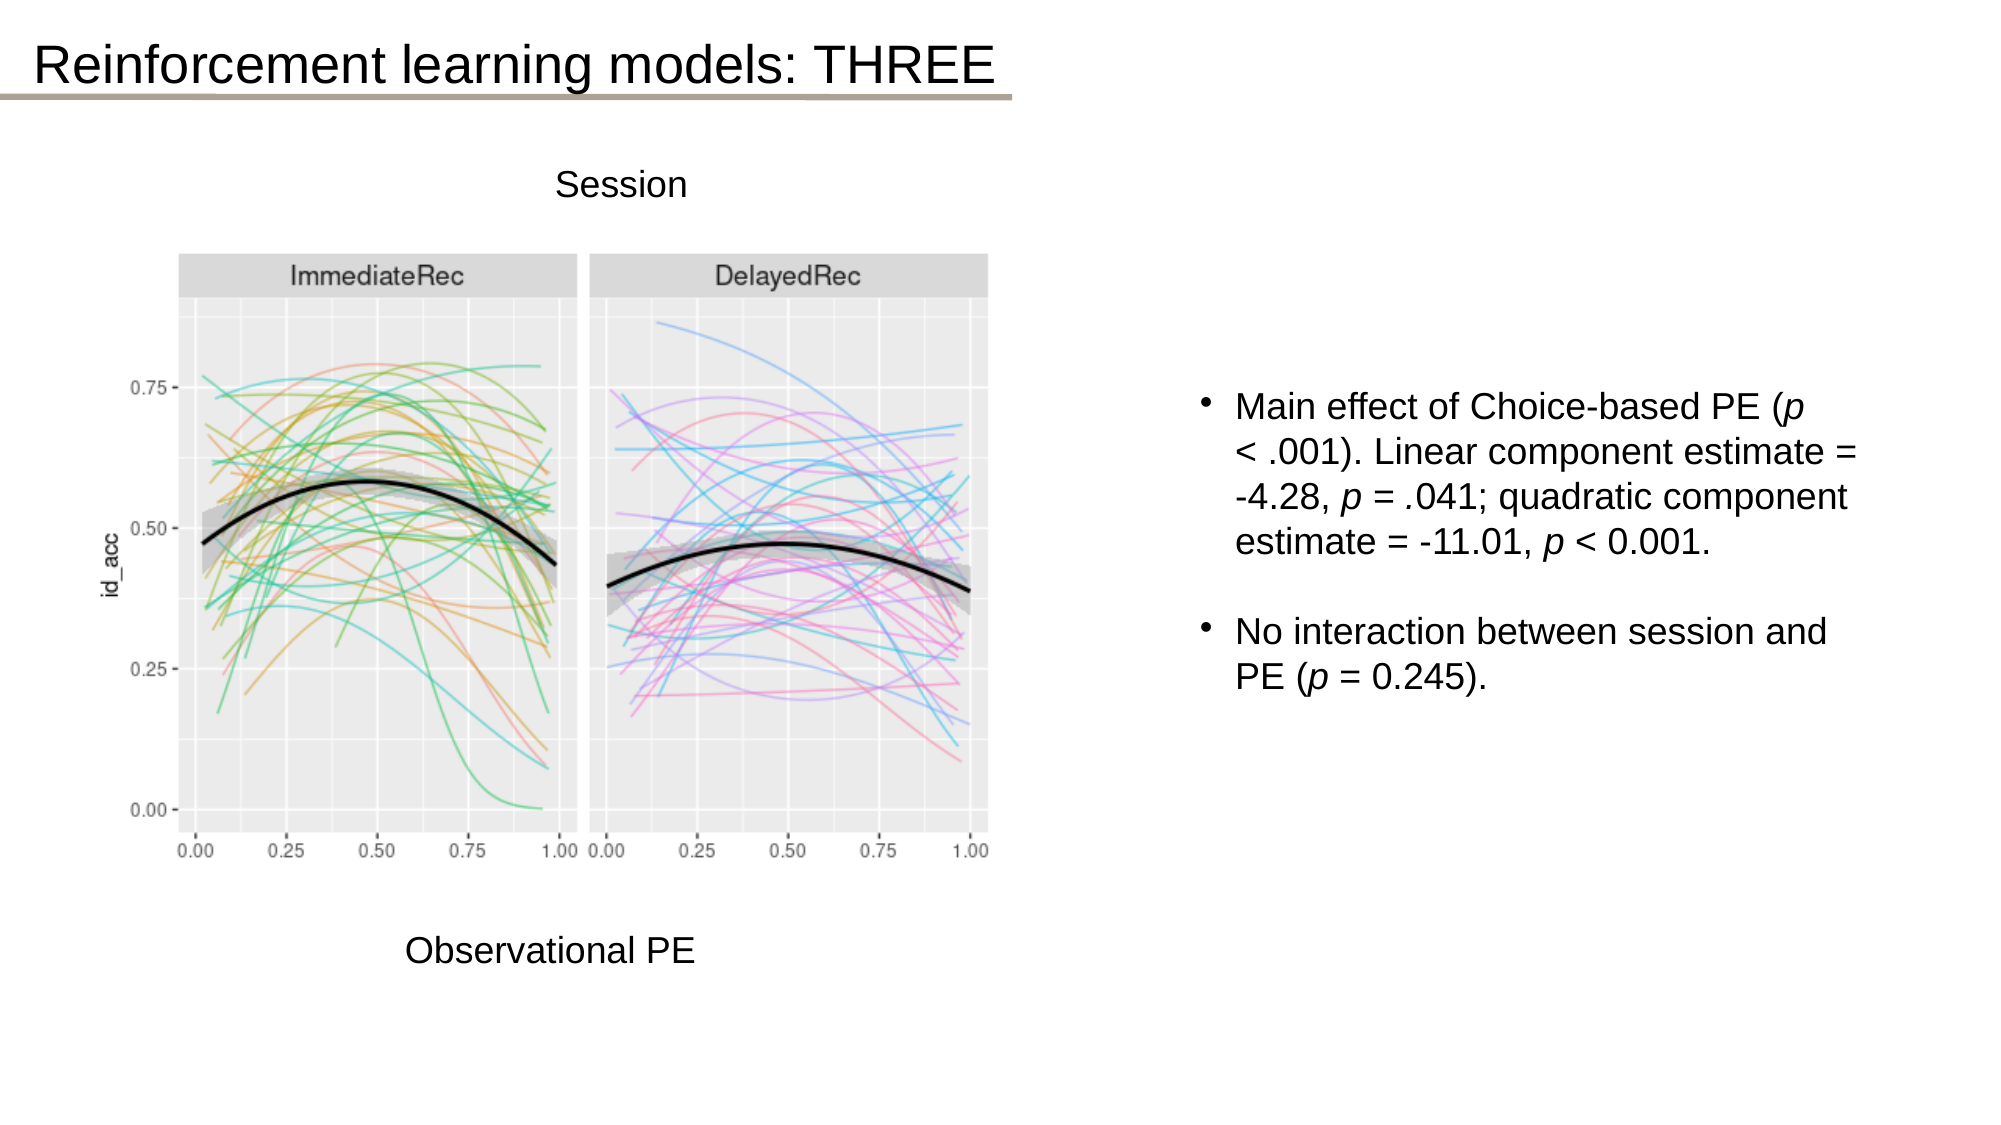

Reinforcement learning models: THREE
Session
Main effect of Choice-based PE (p < .001). Linear component estimate = -4.28, p = .041; quadratic component estimate = -11.01, p < 0.001.
No interaction between session and PE (p = 0.245).
Observational PE